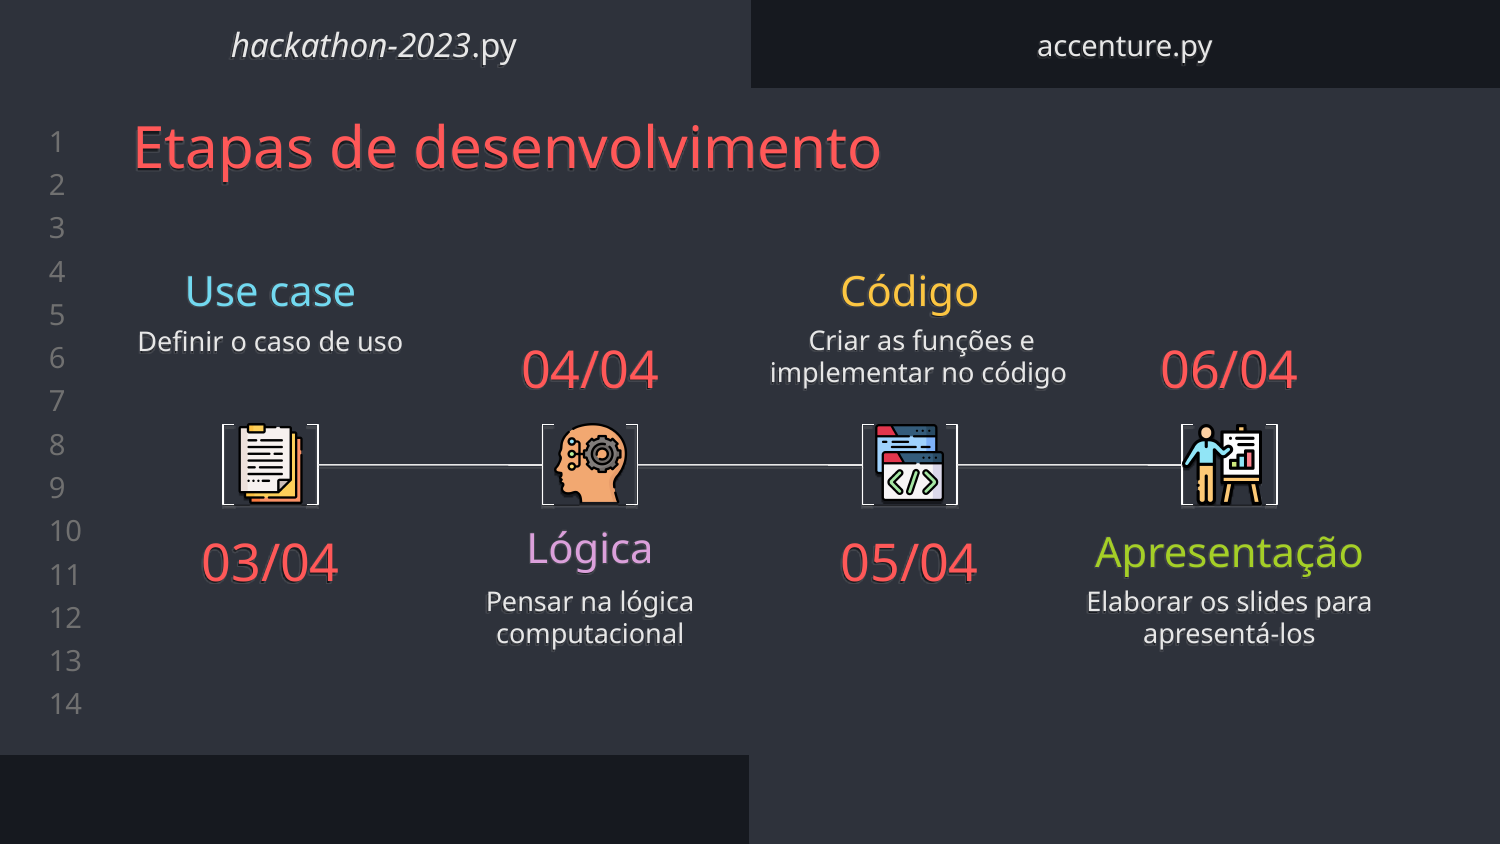

hackathon-2023.py
accenture.py
# Etapas de desenvolvimento
Use case
Código
Criar as funções e implementar no código
Definir o caso de uso
04/04
06/04
Lógica
03/04
05/04
Apresentação
Pensar na lógica computacional
Elaborar os slides para apresentá-los